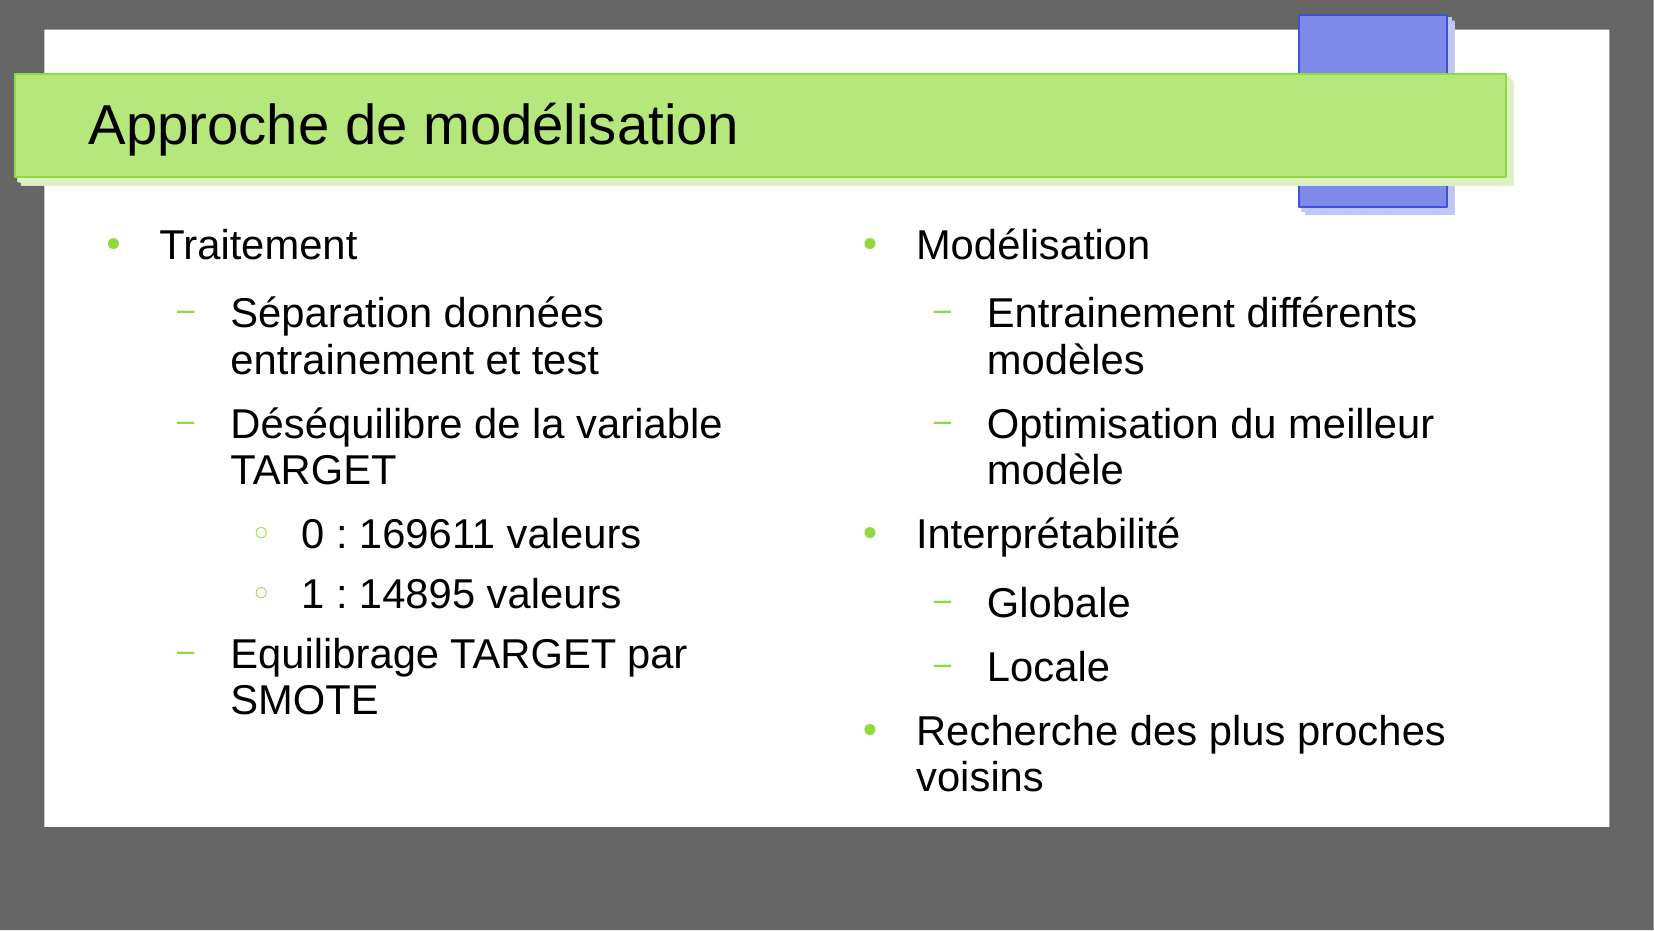

# Approche de modélisation
Traitement
Séparation données entrainement et test
Déséquilibre de la variable TARGET
0 : 169611 valeurs
1 : 14895 valeurs
Equilibrage TARGET par SMOTE
Modélisation
Entrainement différents modèles
Optimisation du meilleur modèle
Interprétabilité
Globale
Locale
Recherche des plus proches voisins